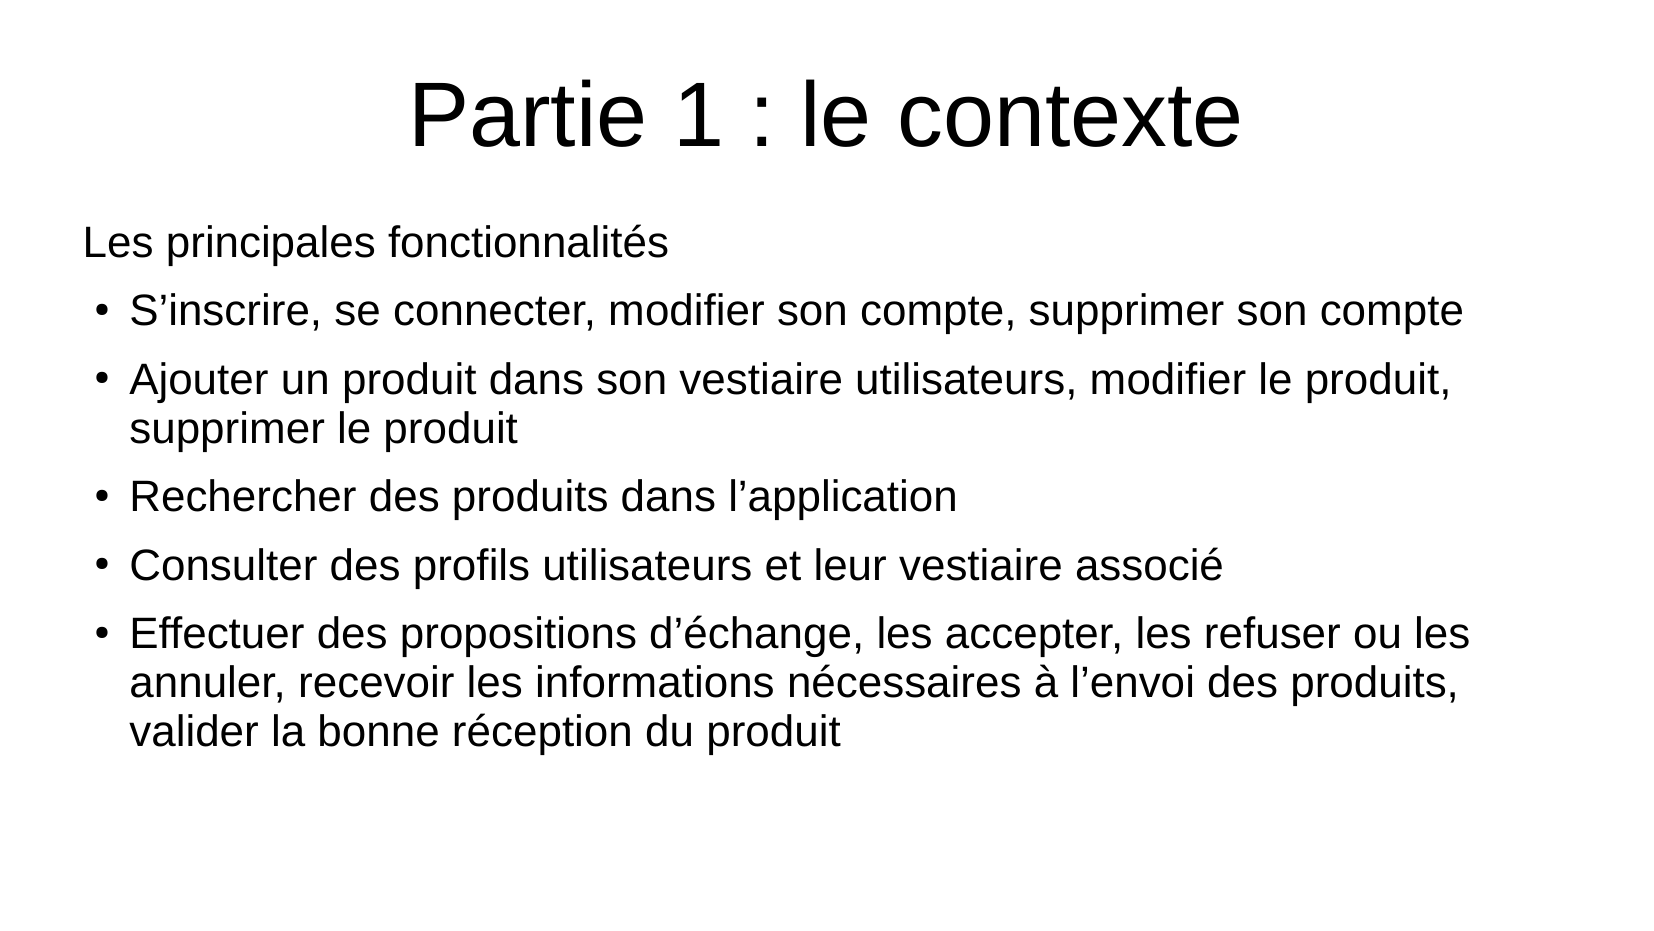

# Partie 1 : le contexte
Les principales fonctionnalités
S’inscrire, se connecter, modifier son compte, supprimer son compte
Ajouter un produit dans son vestiaire utilisateurs, modifier le produit, supprimer le produit
Rechercher des produits dans l’application
Consulter des profils utilisateurs et leur vestiaire associé
Effectuer des propositions d’échange, les accepter, les refuser ou les annuler, recevoir les informations nécessaires à l’envoi des produits, valider la bonne réception du produit